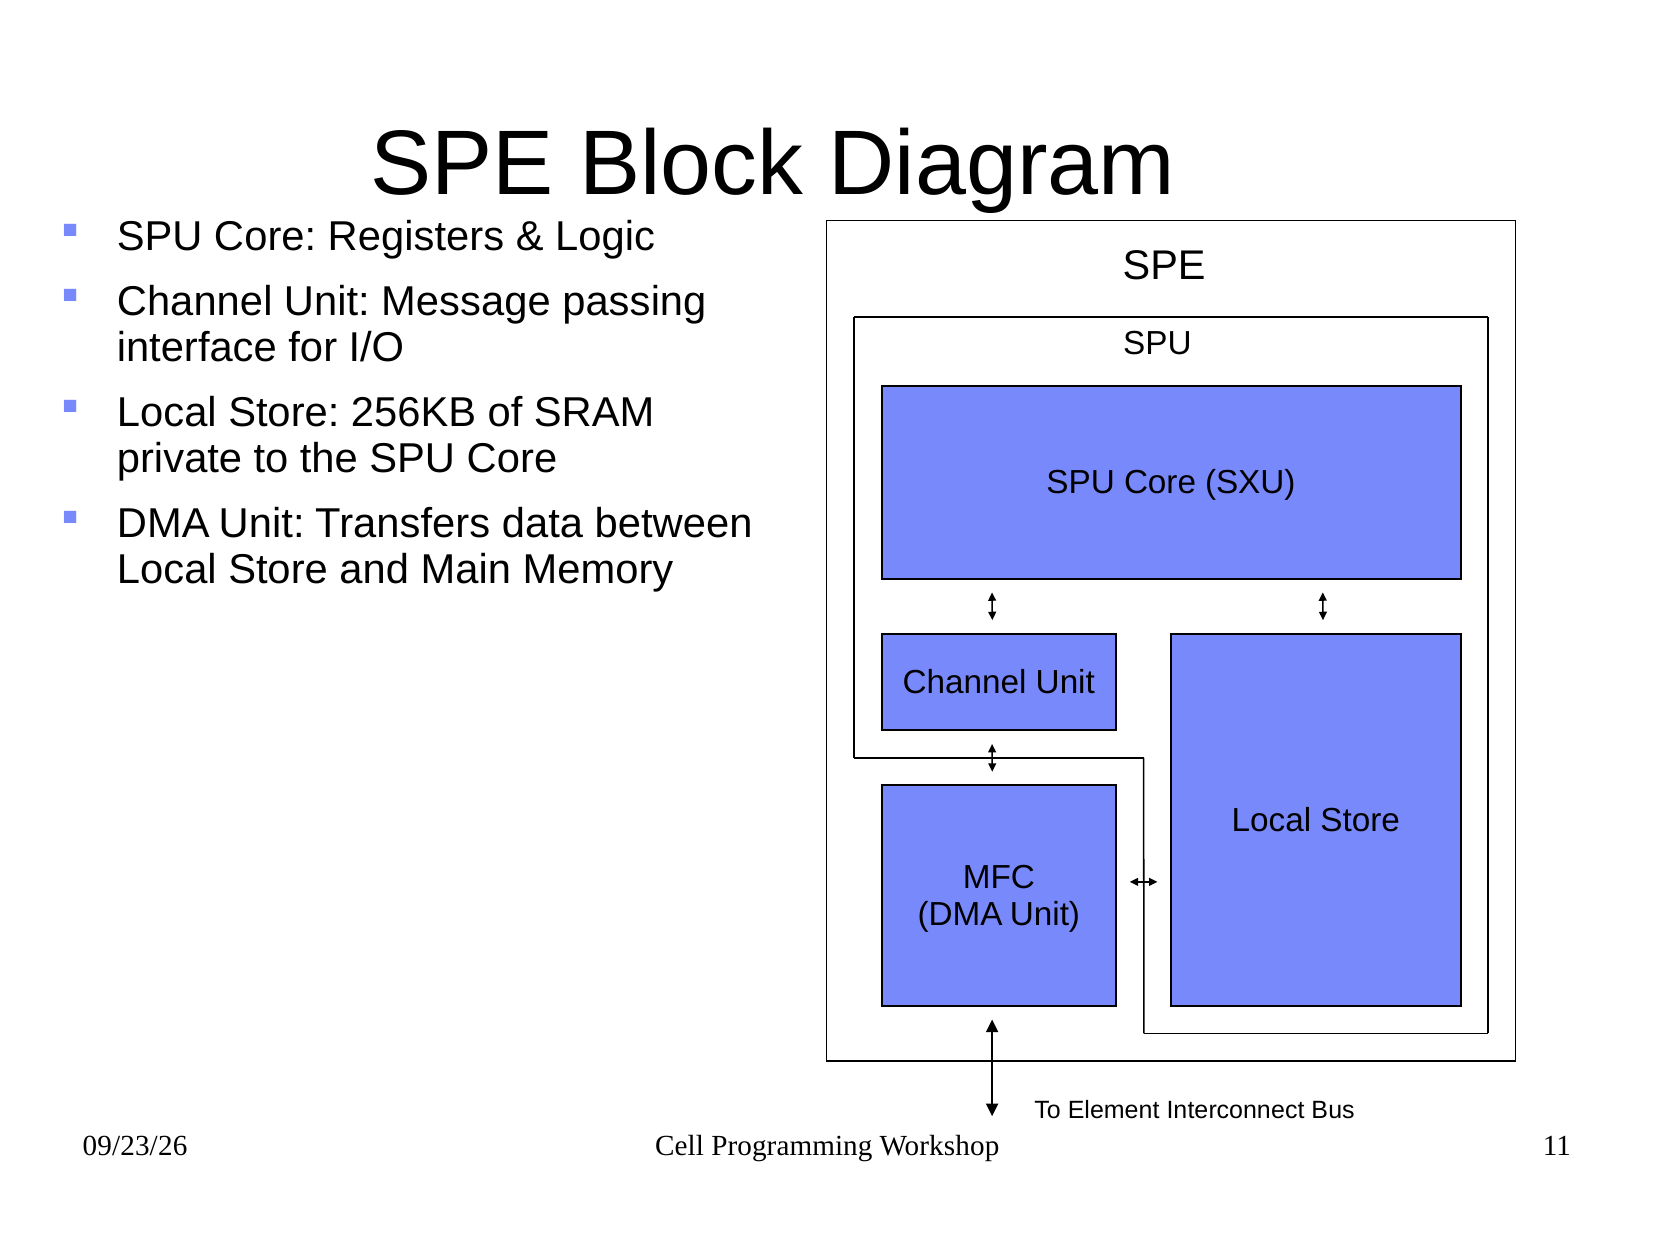

# SPE Block Diagram
SPU Core: Registers & Logic
Channel Unit: Message passing interface for I/O
Local Store: 256KB of SRAM private to the SPU Core
DMA Unit: Transfers data between Local Store and Main Memory
SPE
SPU
SPU Core (SXU)
Channel Unit
Local Store
MFC
(DMA Unit)
To Element Interconnect Bus
Cell Programming Workshop
11